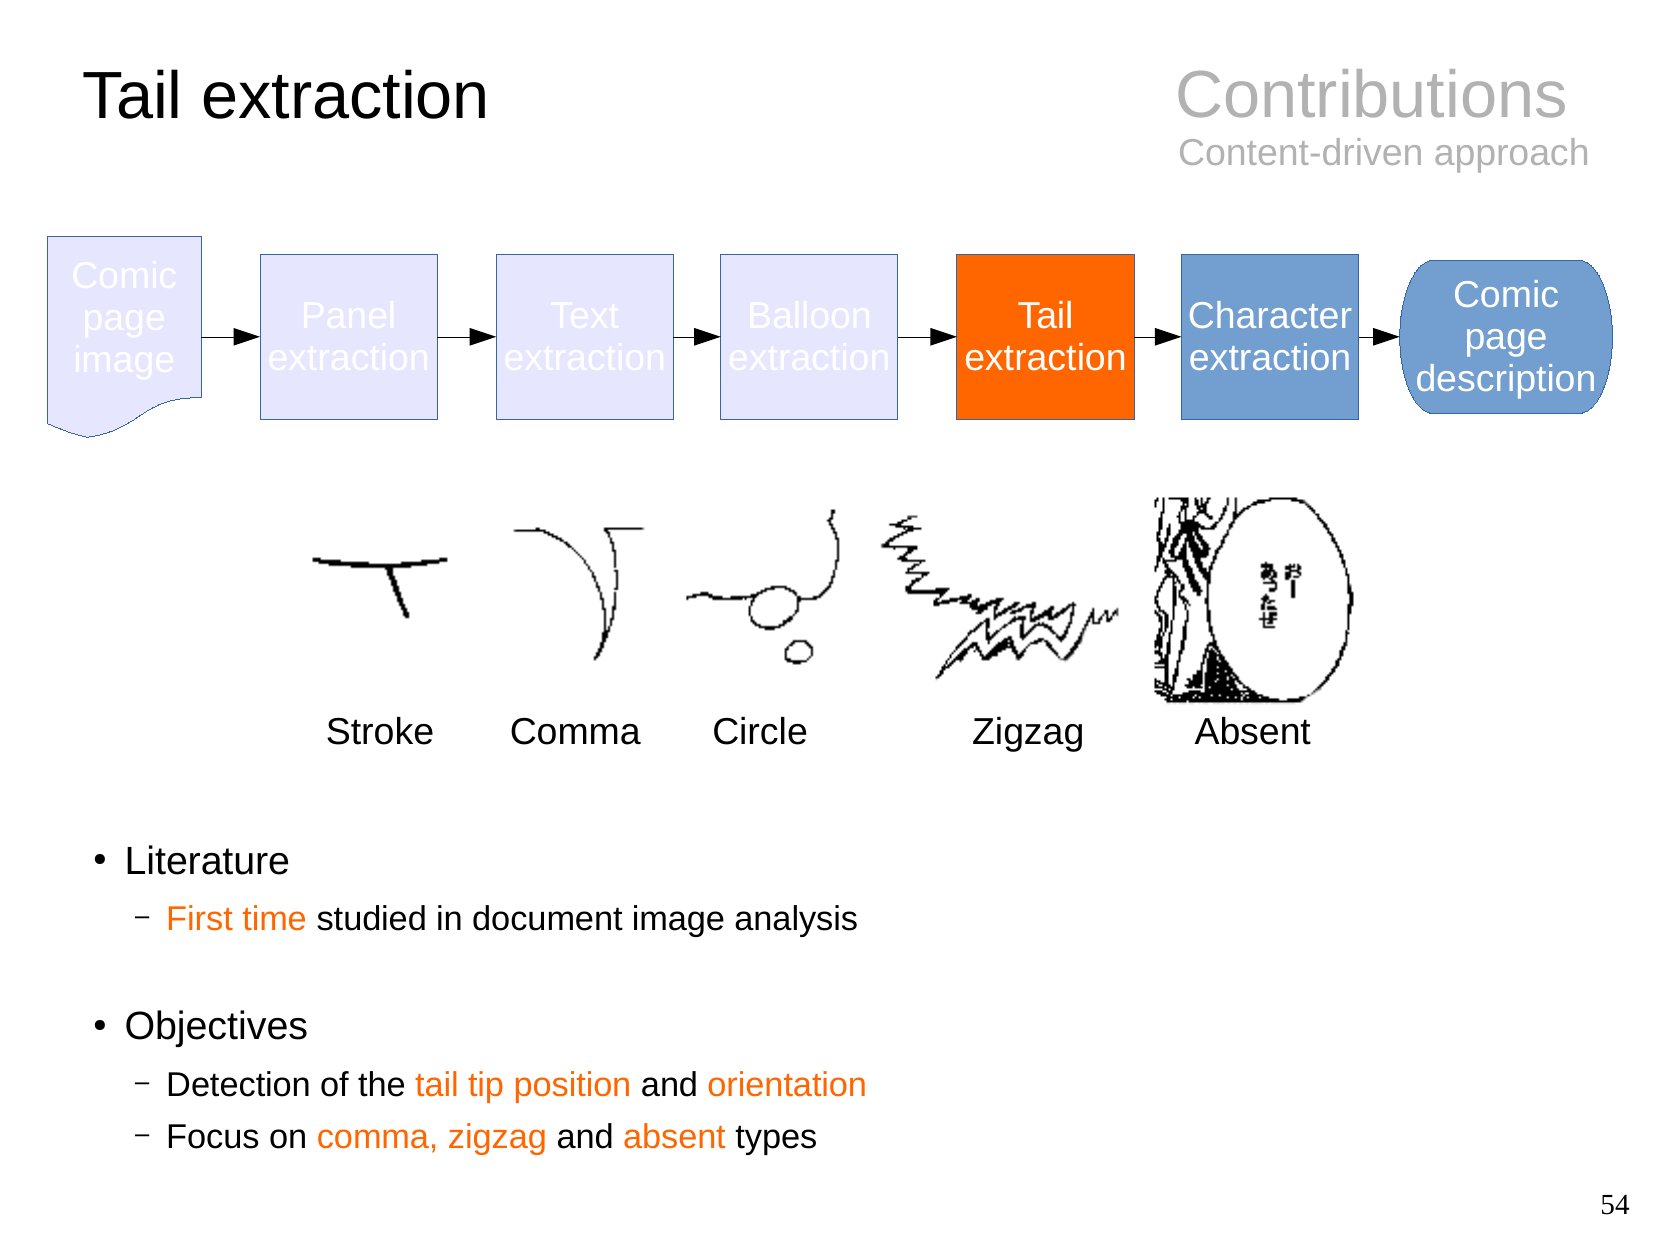

# Tail extraction
Comic
page
image
Panel
extraction
Text
extraction
Balloon
extraction
Tail
extraction
Character
extraction
Comic
page
description
Stroke
Comma
Circle
Zigzag
Absent
Literature
First time studied in document image analysis
Objectives
Detection of the tail tip position and orientation
Focus on comma, zigzag and absent types
54